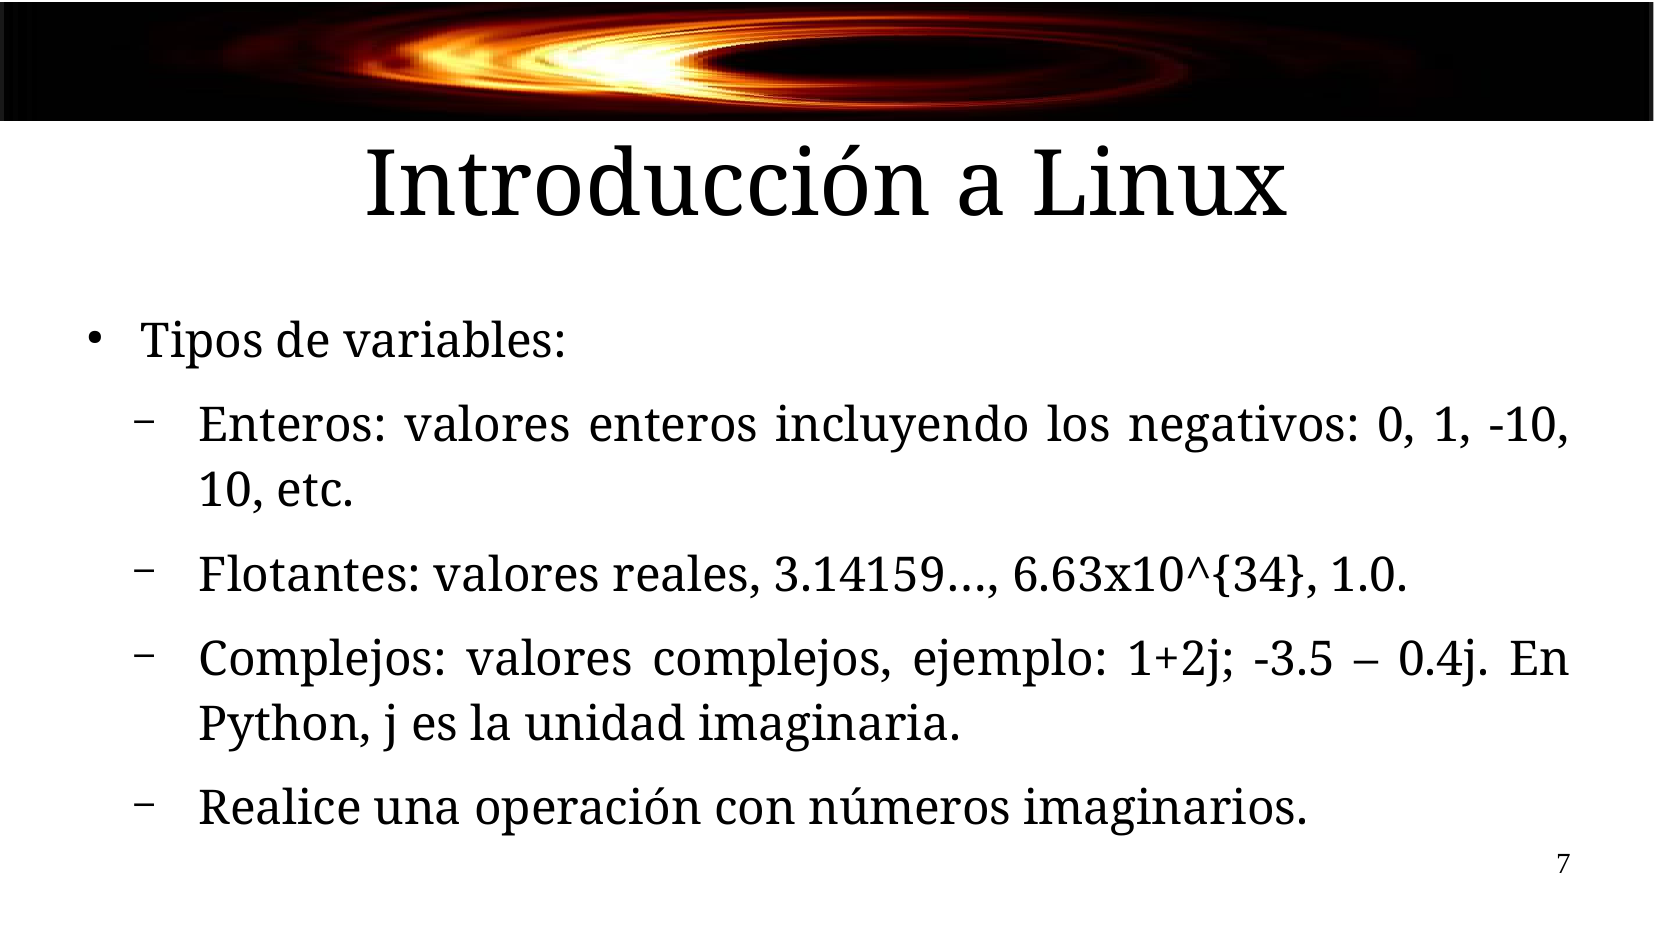

# Introducción a Linux
Tipos de variables:
Enteros: valores enteros incluyendo los negativos: 0, 1, -10, 10, etc.
Flotantes: valores reales, 3.14159…, 6.63x10^{34}, 1.0.
Complejos: valores complejos, ejemplo: 1+2j; -3.5 – 0.4j. En Python, j es la unidad imaginaria.
Realice una operación con números imaginarios.
7